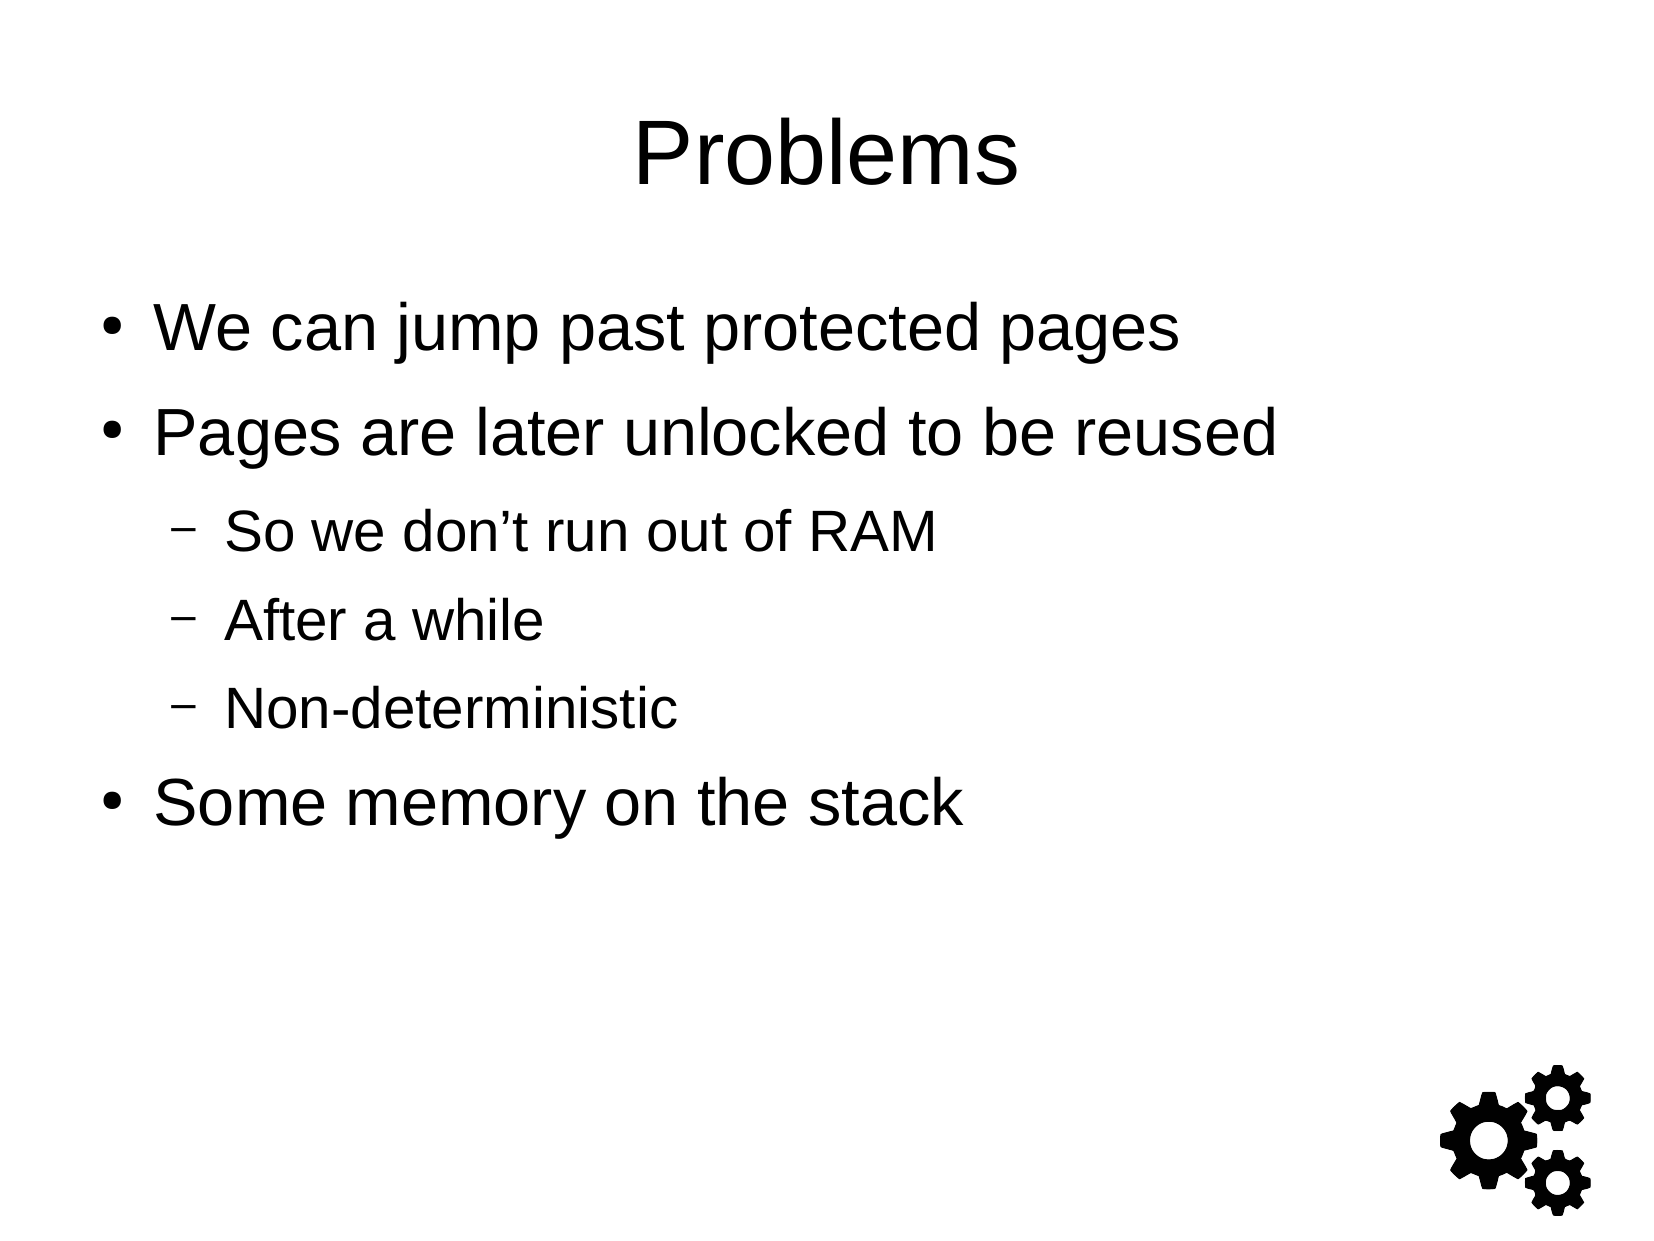

# Problems
We can jump past protected pages
Pages are later unlocked to be reused
So we don’t run out of RAM
After a while
Non-deterministic
Some memory on the stack